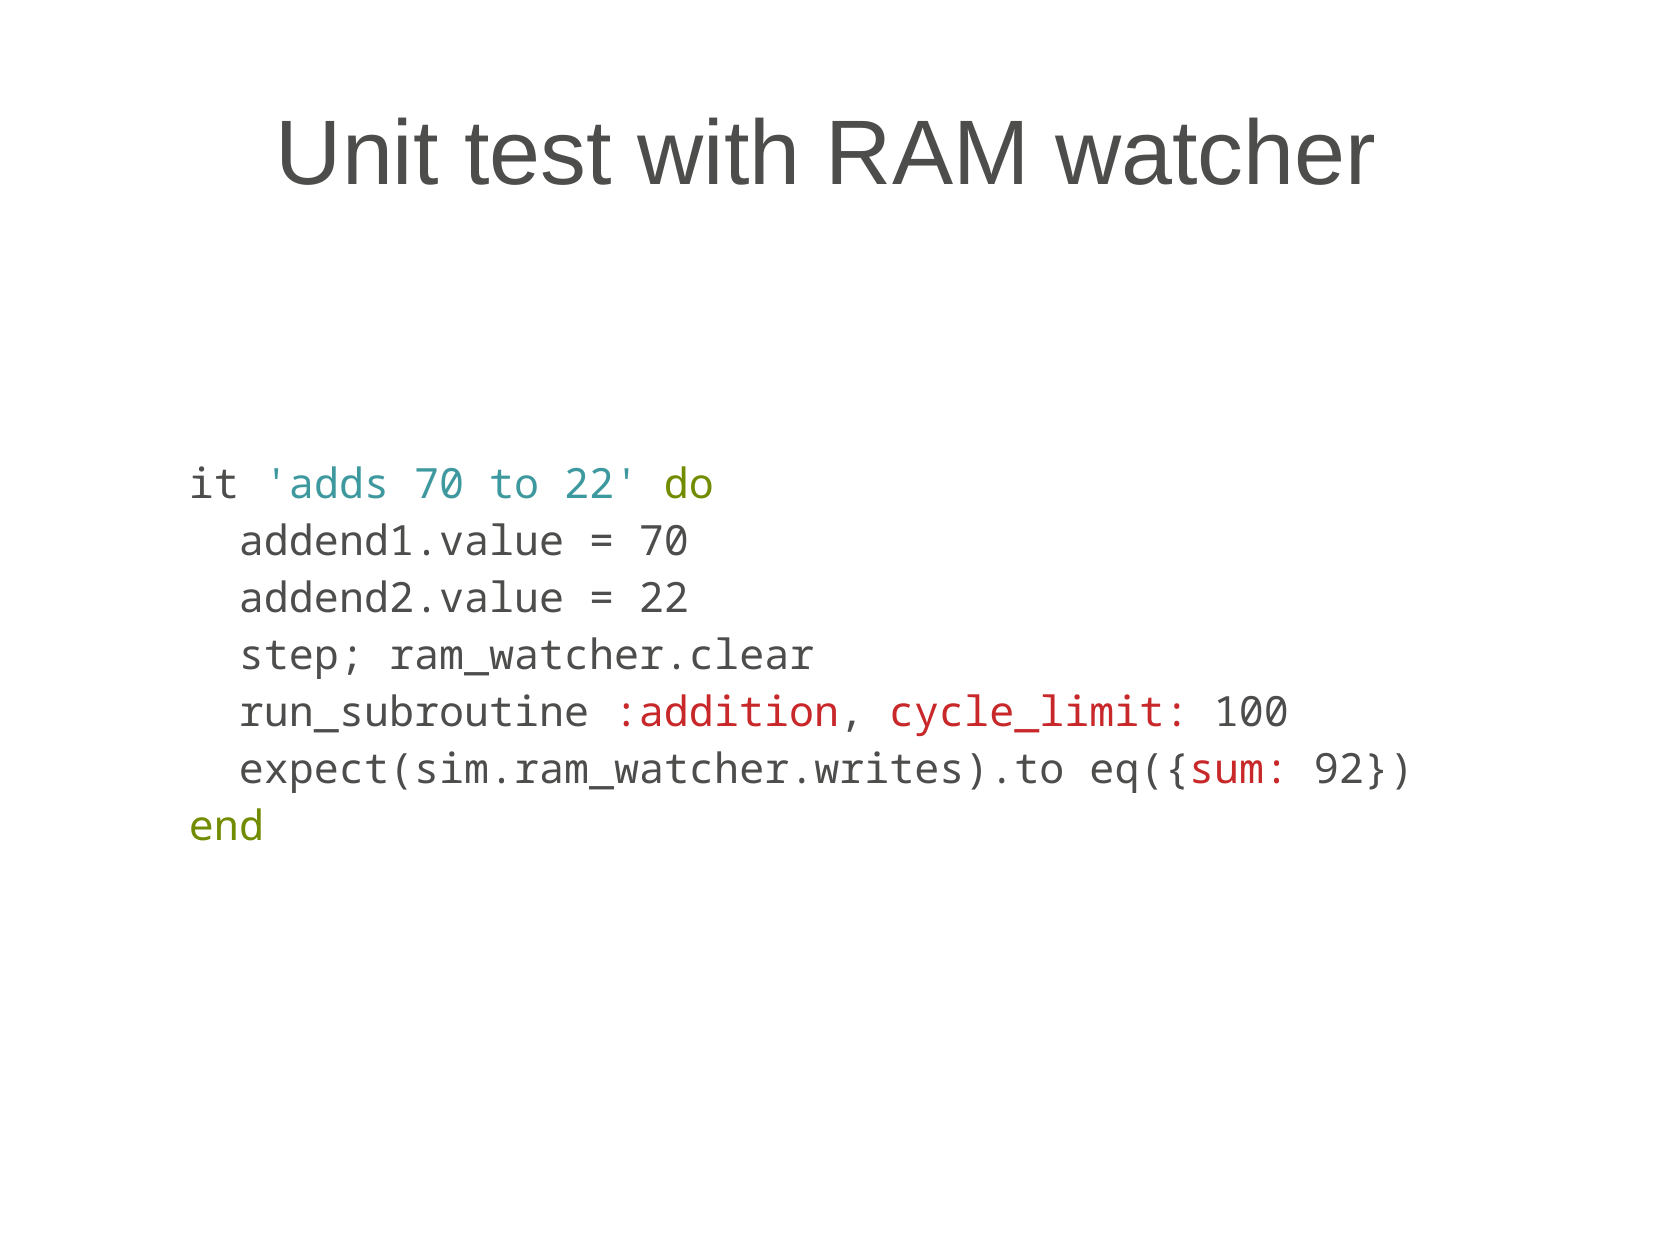

# Unit test with RAM watcher
it 'adds 70 to 22' do
 addend1.value = 70
 addend2.value = 22
 step; ram_watcher.clear
 run_subroutine :addition, cycle_limit: 100
 expect(sim.ram_watcher.writes).to eq({sum: 92})
end